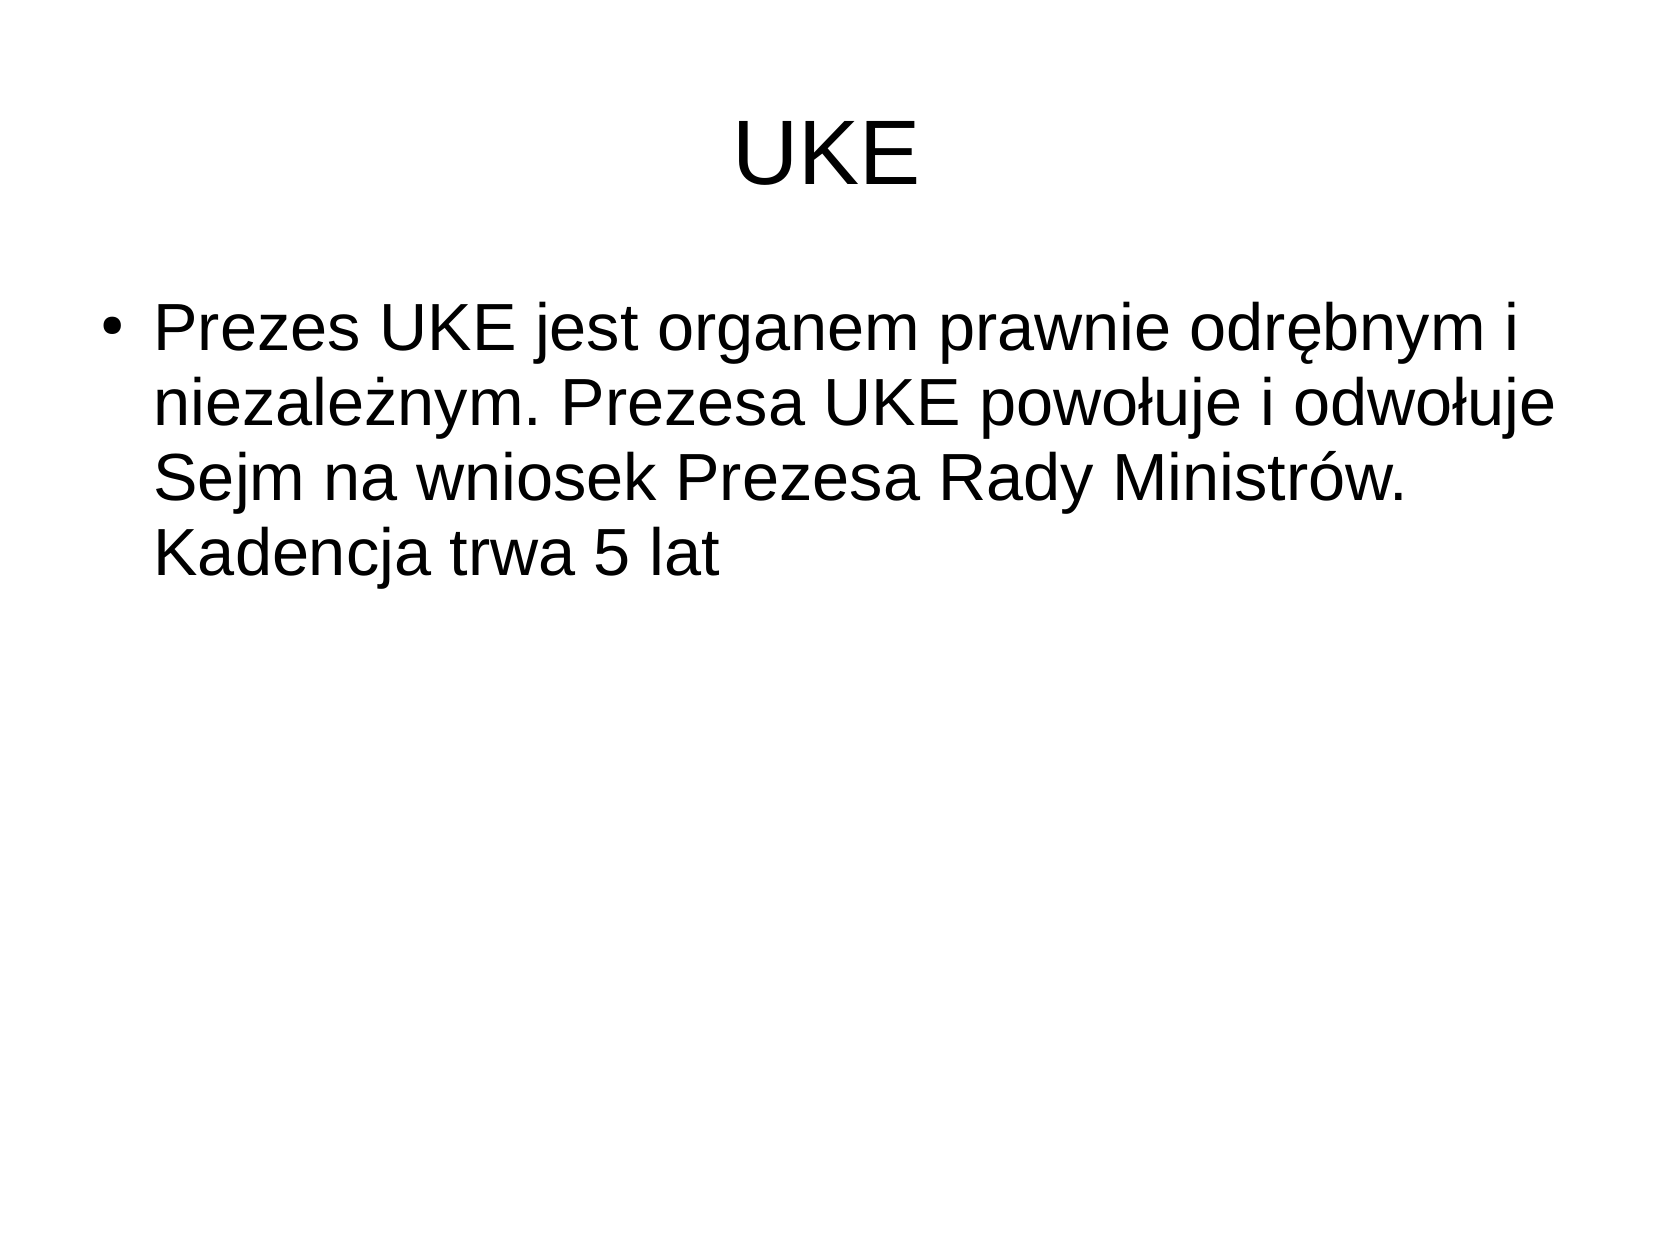

# UKE
Prezes UKE jest organem prawnie odrębnym i niezależnym. Prezesa UKE powołuje i odwołuje Sejm na wniosek Prezesa Rady Ministrów. Kadencja trwa 5 lat